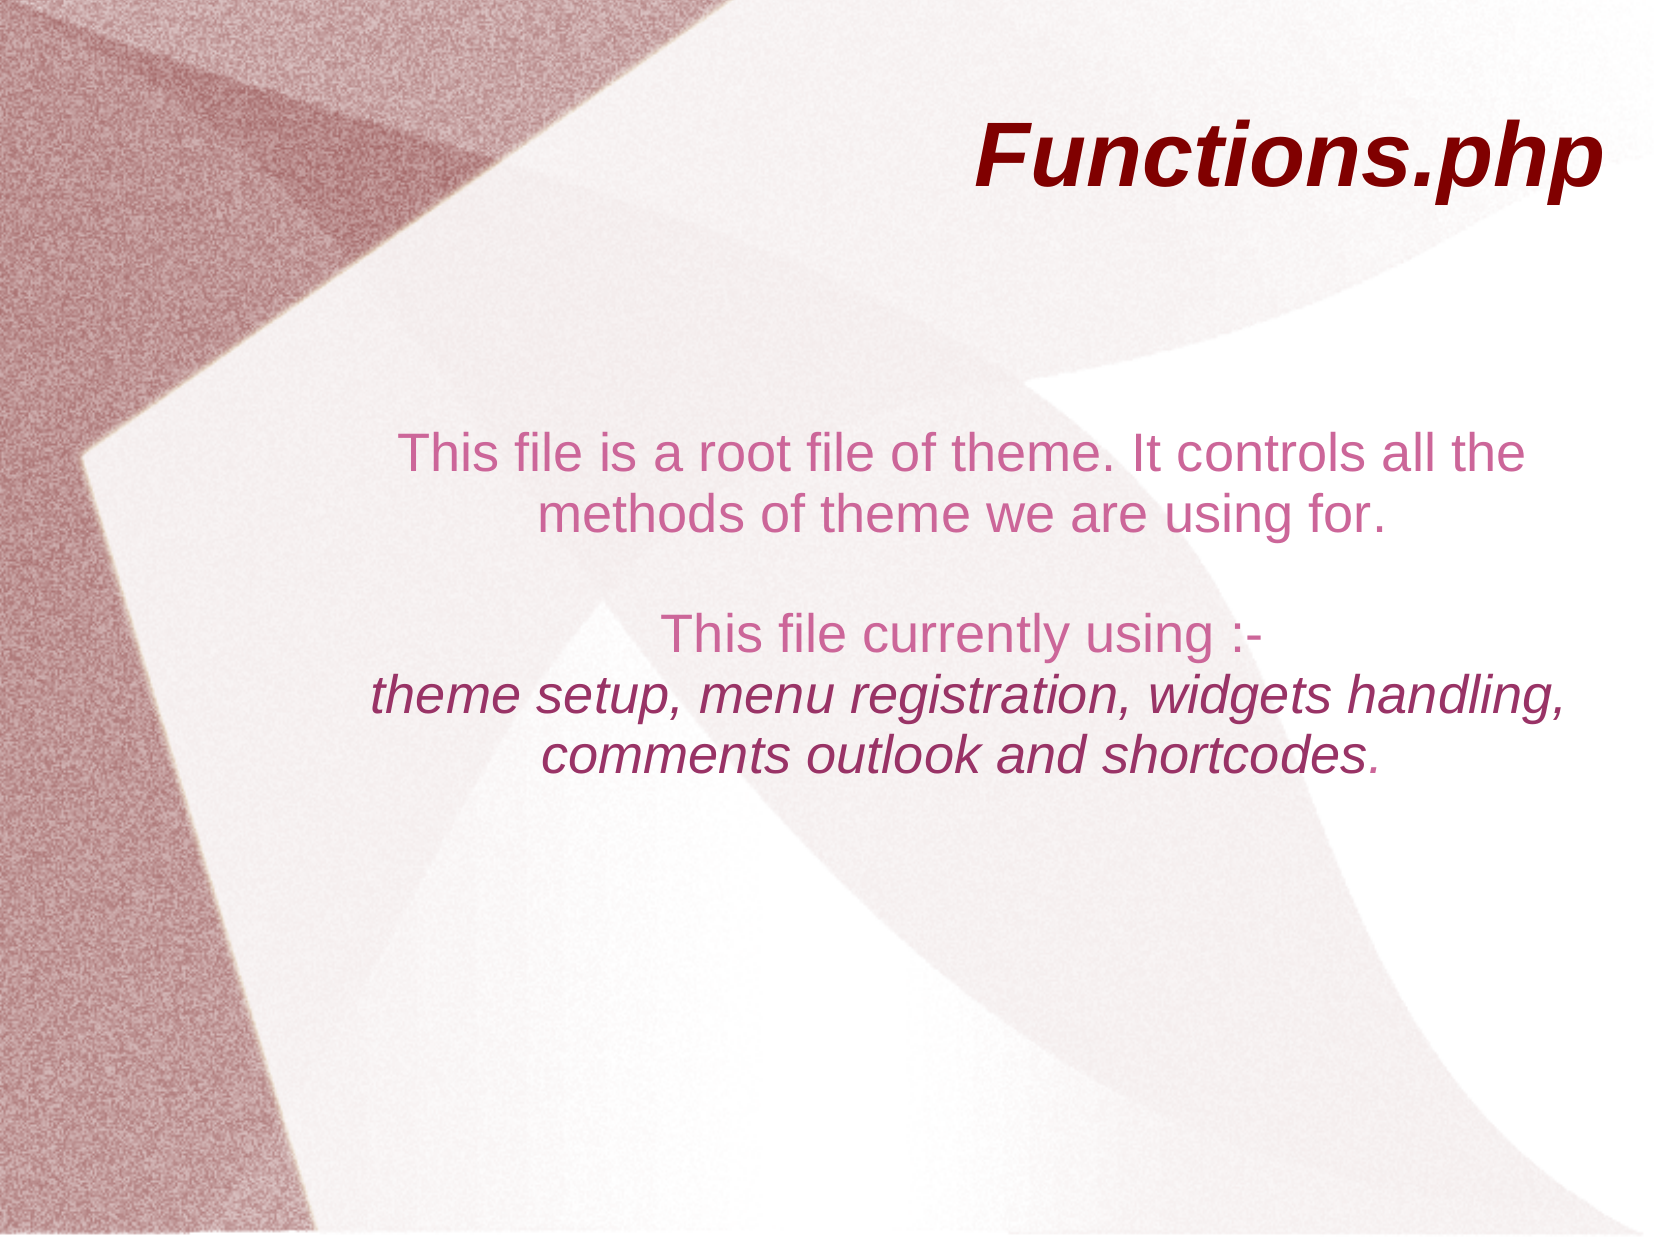

# Functions.php
This file is a root file of theme. It controls all the methods of theme we are using for.
This file currently using :-
 theme setup, menu registration, widgets handling, comments outlook and shortcodes.